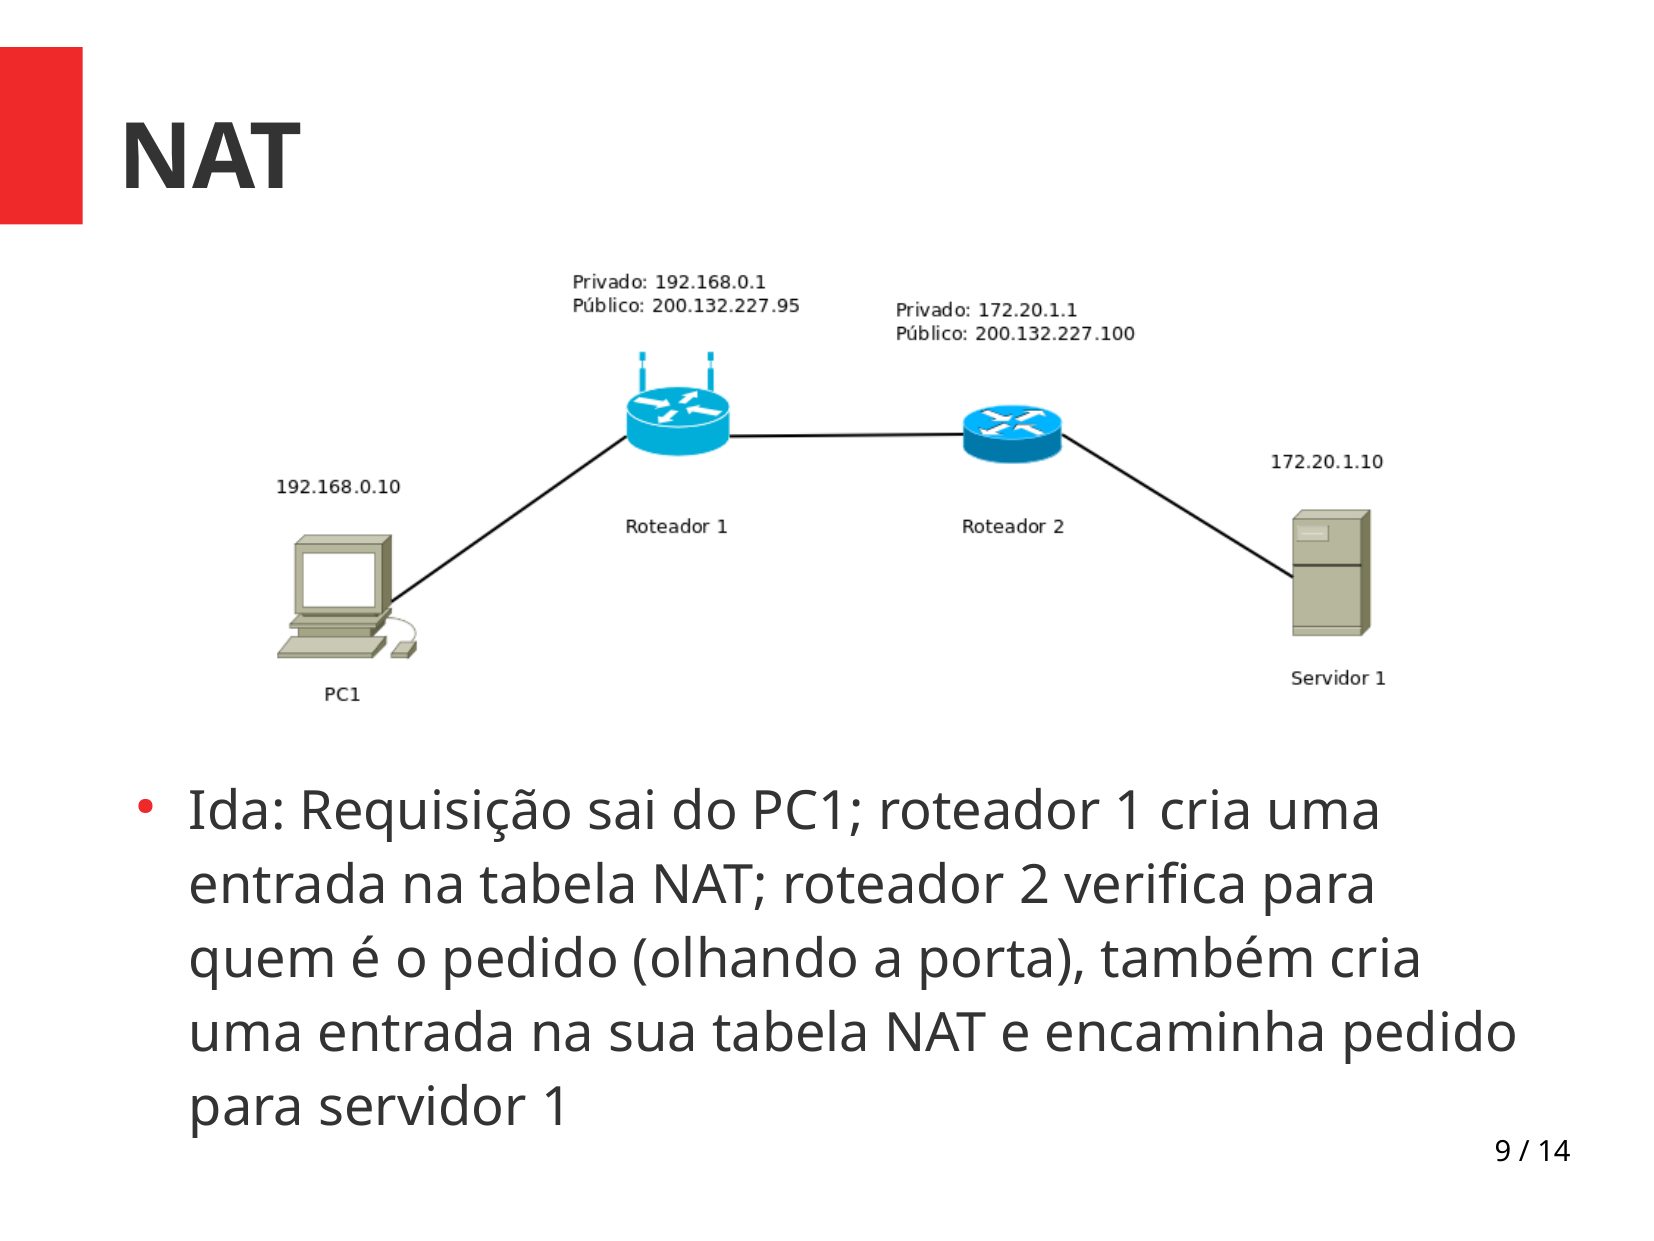

# NAT
Ida: Requisição sai do PC1; roteador 1 cria uma entrada na tabela NAT; roteador 2 verifica para quem é o pedido (olhando a porta), também cria uma entrada na sua tabela NAT e encaminha pedido para servidor 1
9